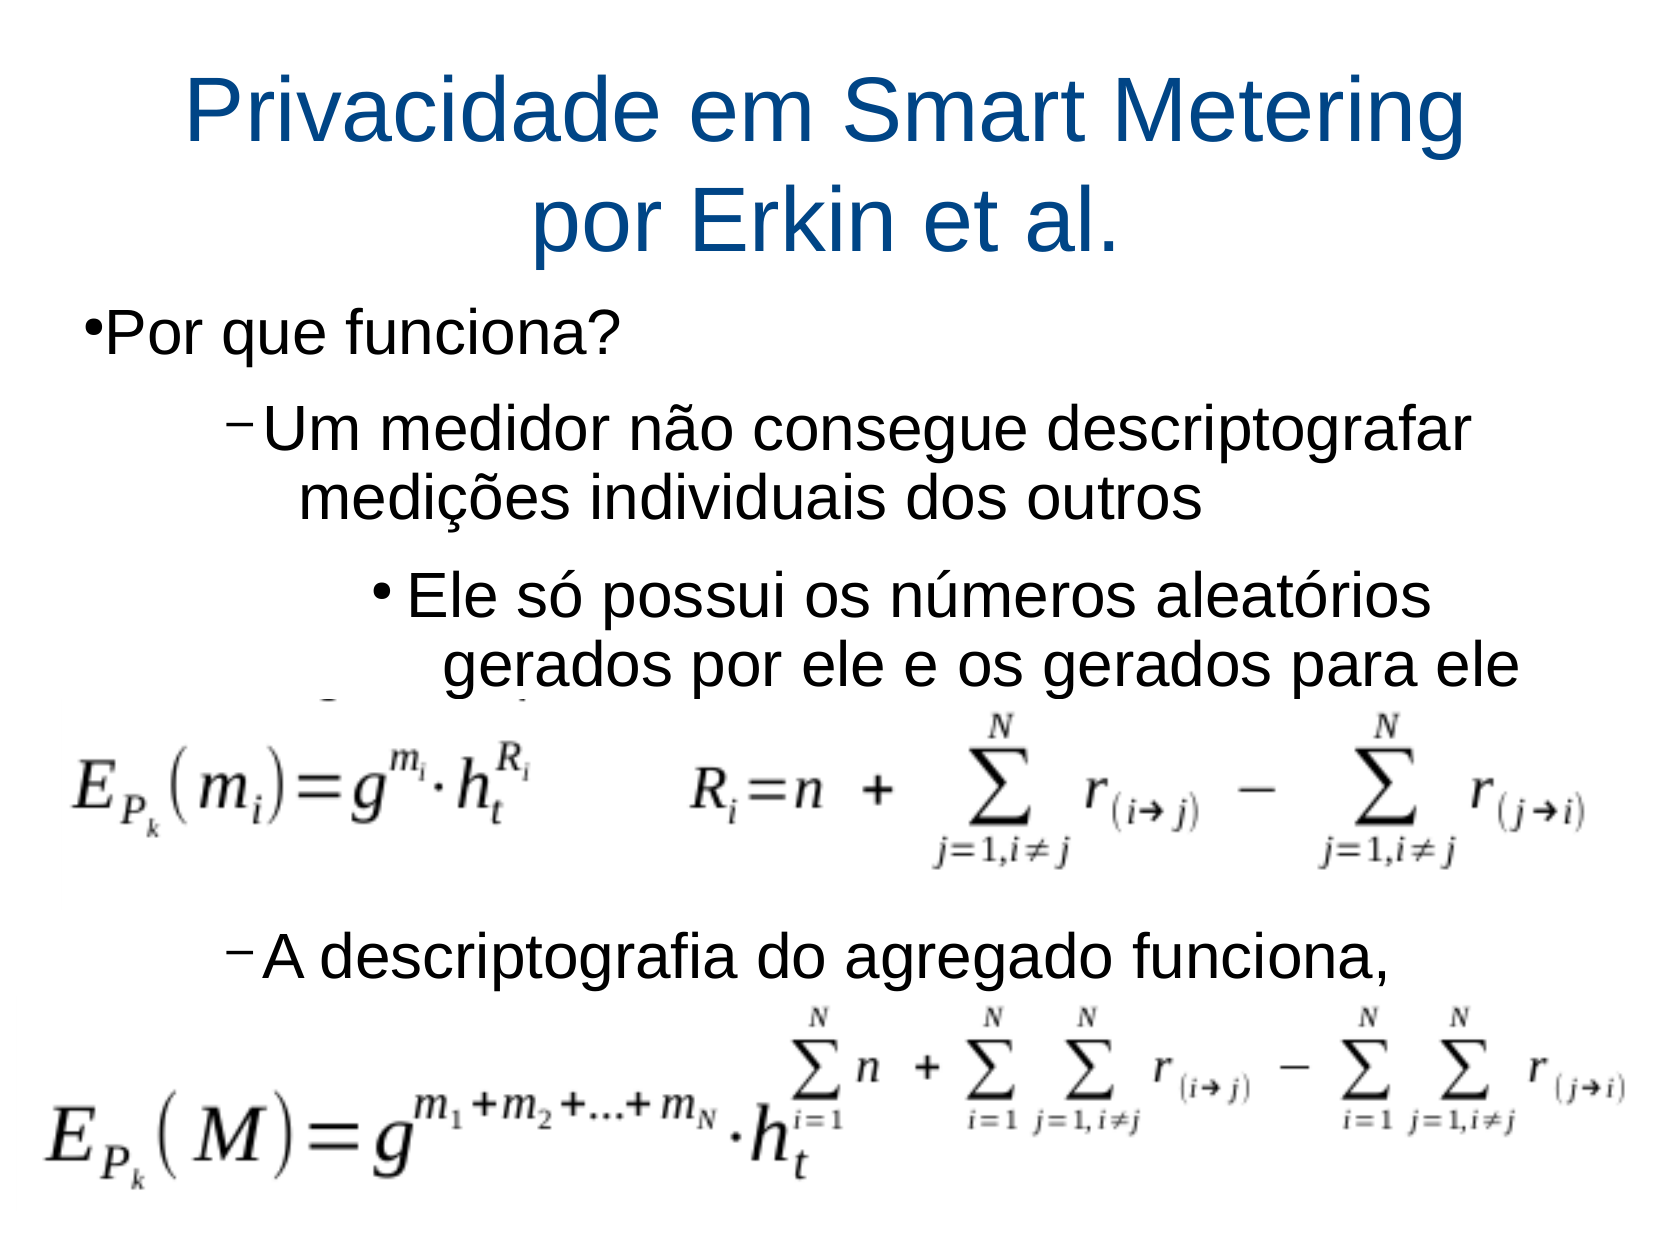

# Privacidade em Smart Metering por Erkin et al.
Por que funciona?
Um medidor não consegue descriptografar medições individuais dos outros
Ele só possui os números aleatórios gerados por ele e os gerados para ele
A descriptografia do agregado funciona, pois: